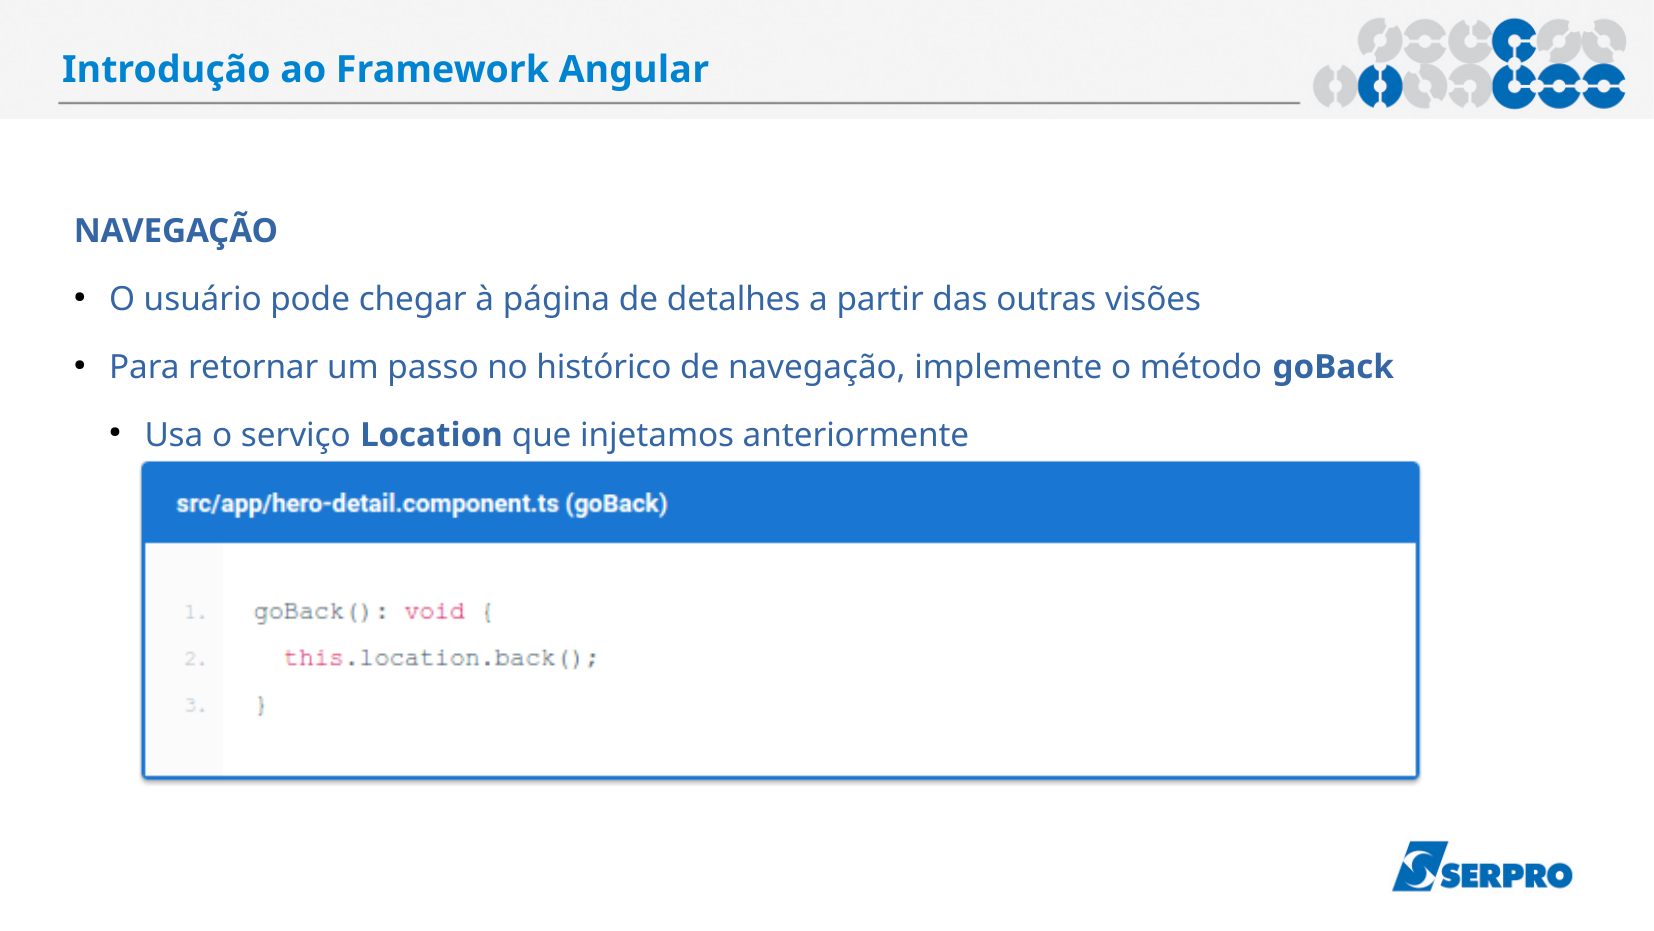

Introdução ao Framework Angular
NAVEGAÇÃO
O usuário pode chegar à página de detalhes a partir das outras visões
Para retornar um passo no histórico de navegação, implemente o método goBack
Usa o serviço Location que injetamos anteriormente